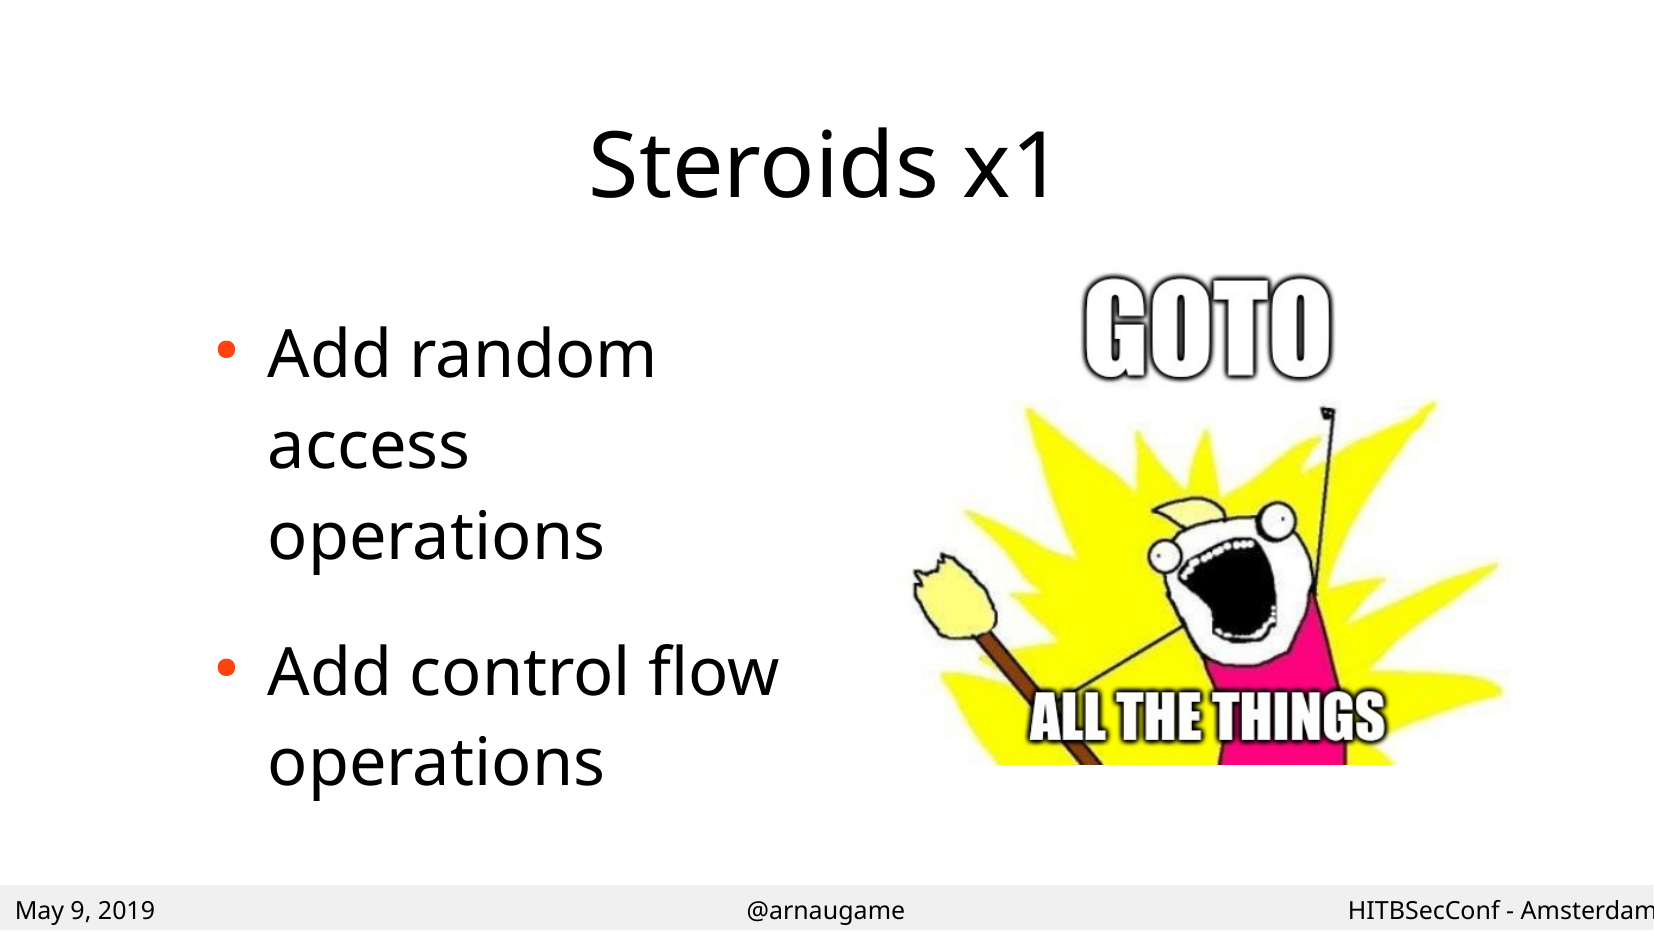

# Steroids x1
Add random access operations
Add control flow operations
May 9, 2019
@arnaugamez
HITBSecConf - Amsterdam